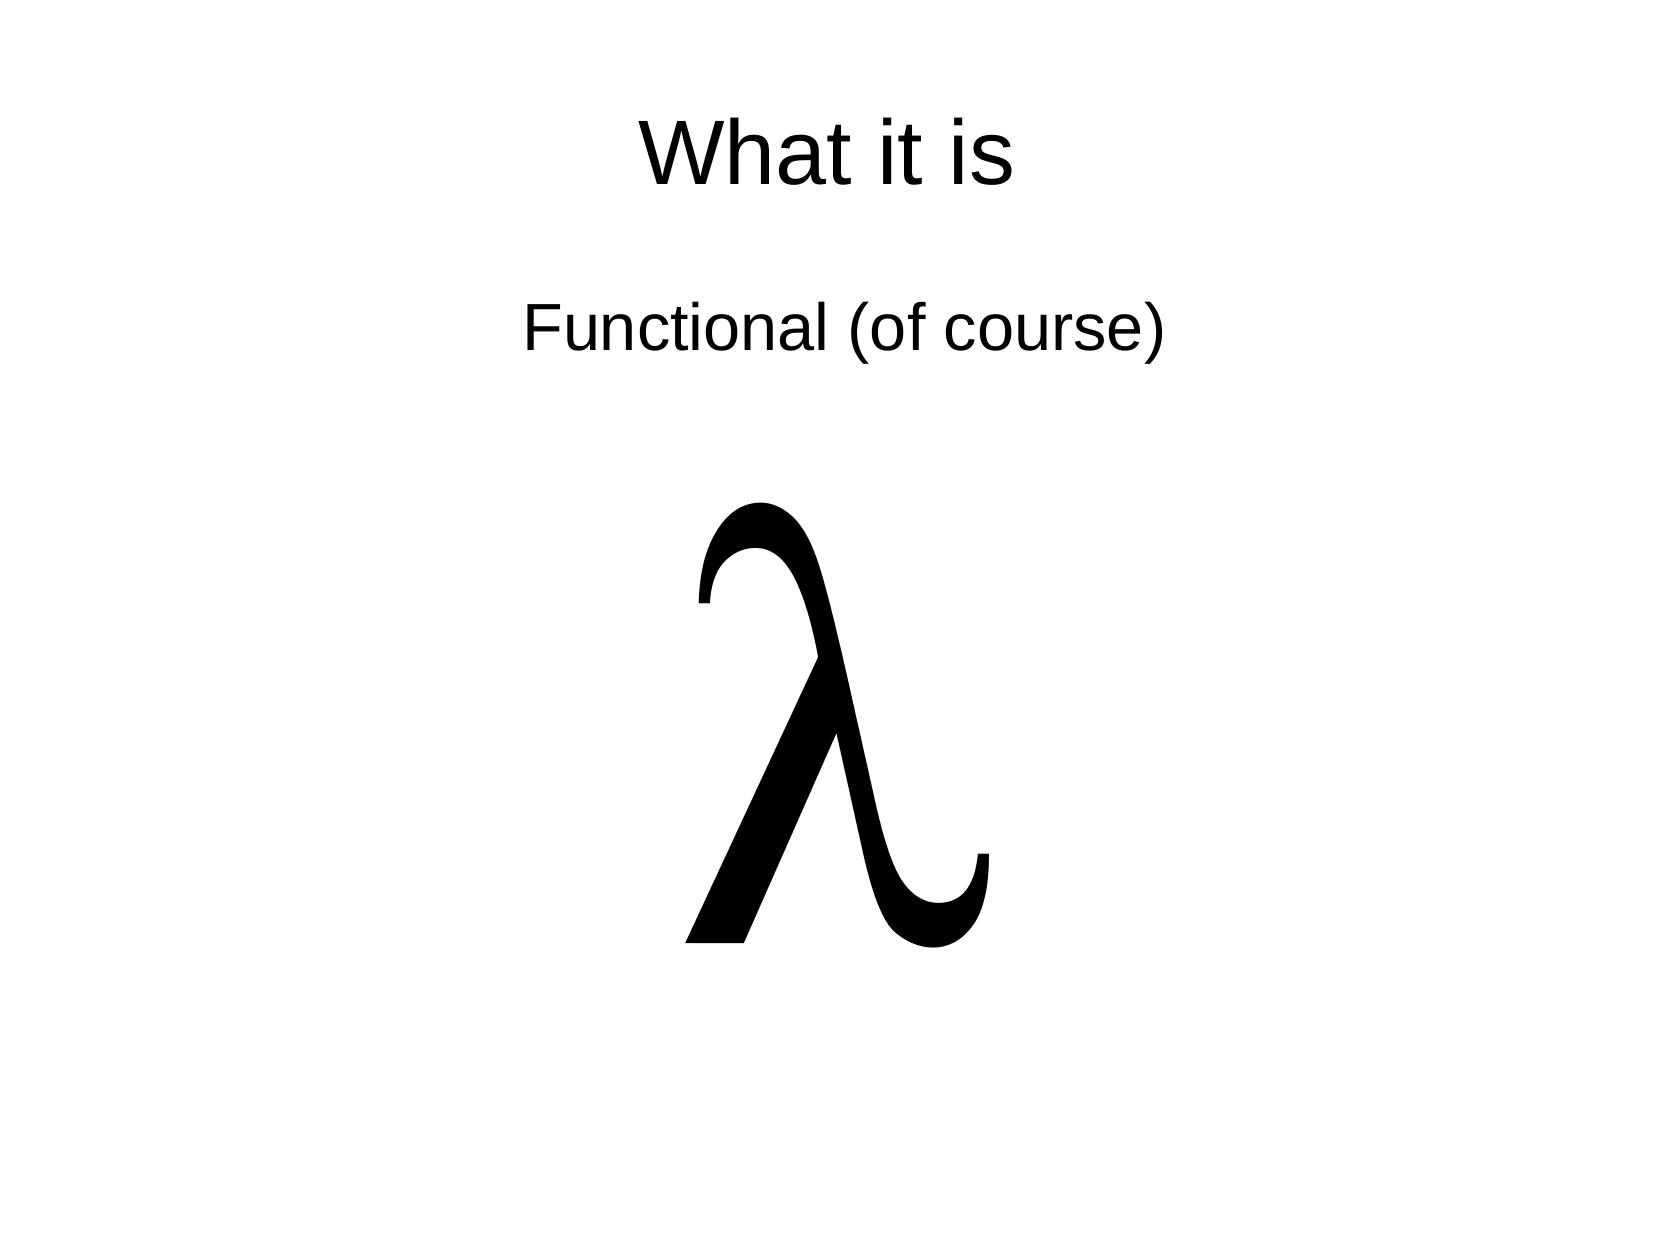

# What it is
Functional (of course)